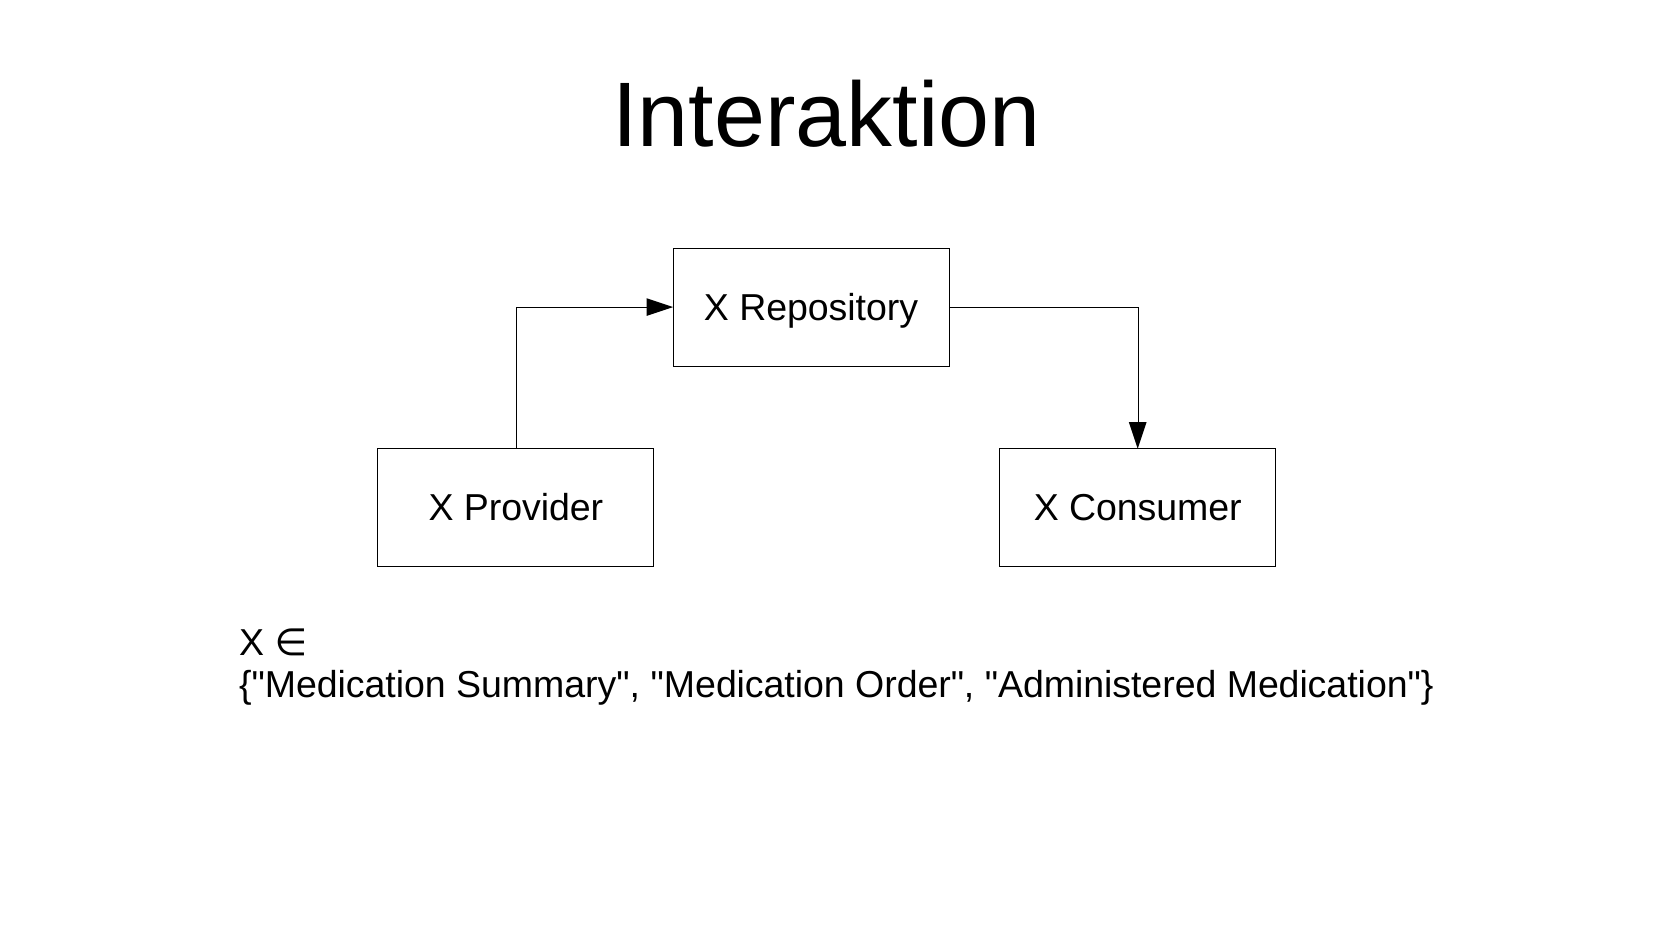

# Interaktion
X Repository
X Provider
X Consumer
X ∈
{"Medication Summary", "Medication Order", "Administered Medication"}